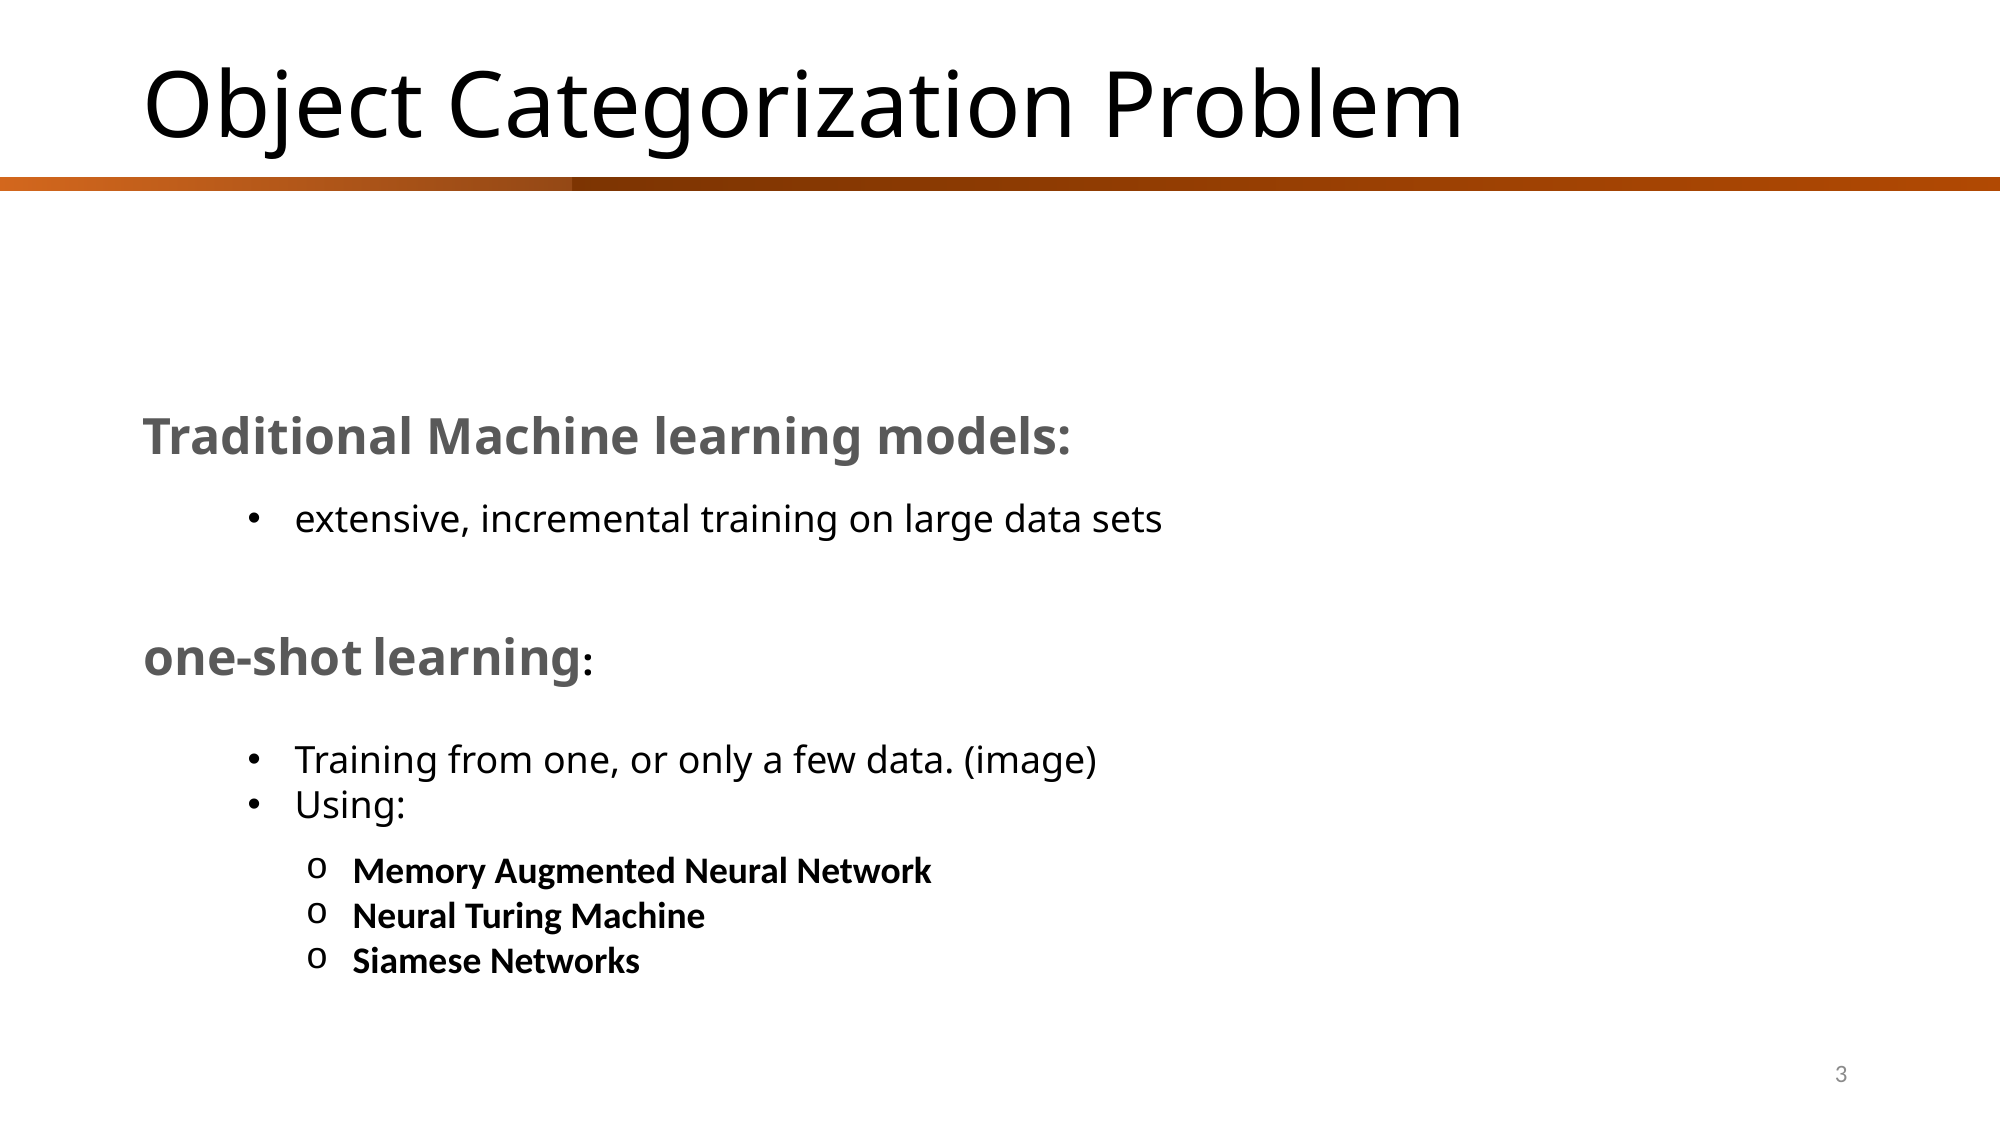

# Object Categorization Problem
Traditional Machine learning models:
extensive, incremental training on large data sets
one-shot learning:
Training from one, or only a few data. (image)
Using:
Memory Augmented Neural Network
Neural Turing Machine
Siamese Networks